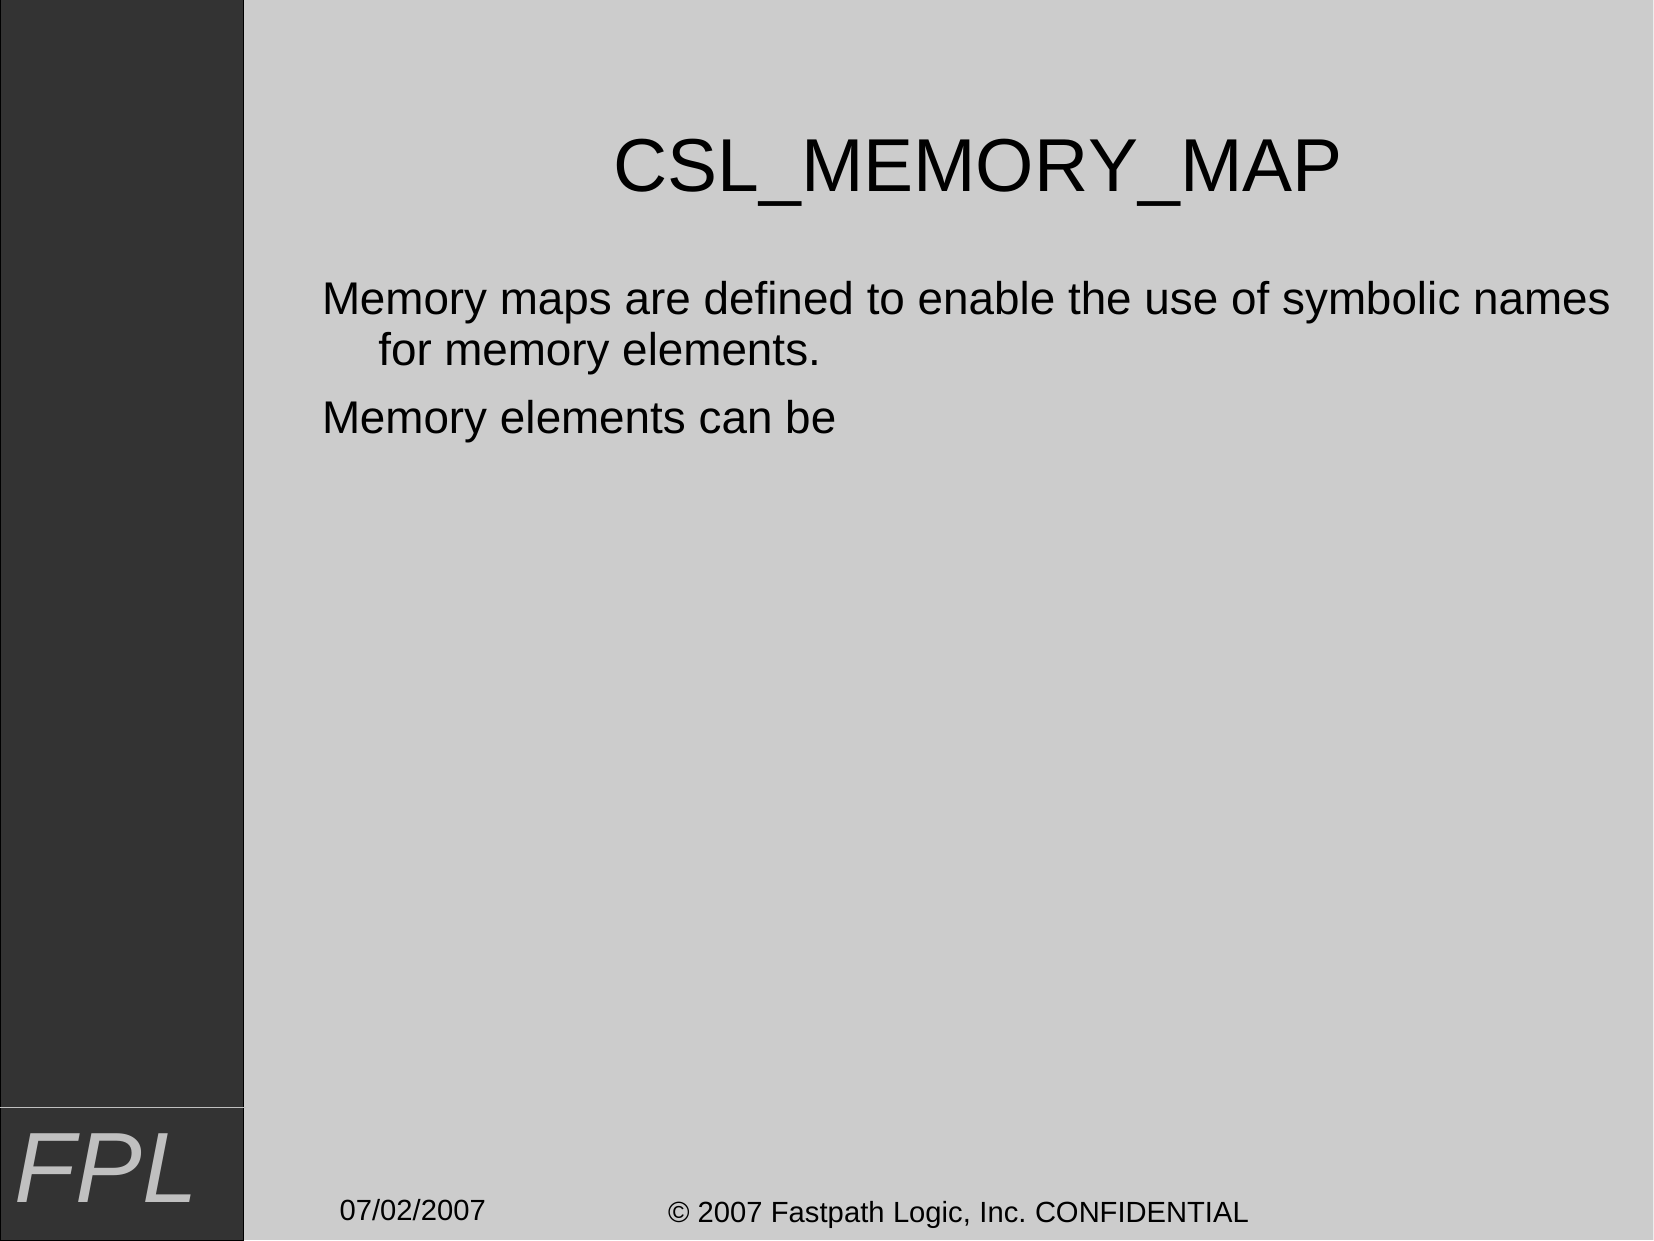

# CSL_MEMORY_MAP
Memory maps are defined to enable the use of symbolic names for memory elements.
Memory elements can be
07/02/2007
© 2007 FASTPATH LOGIC INC.